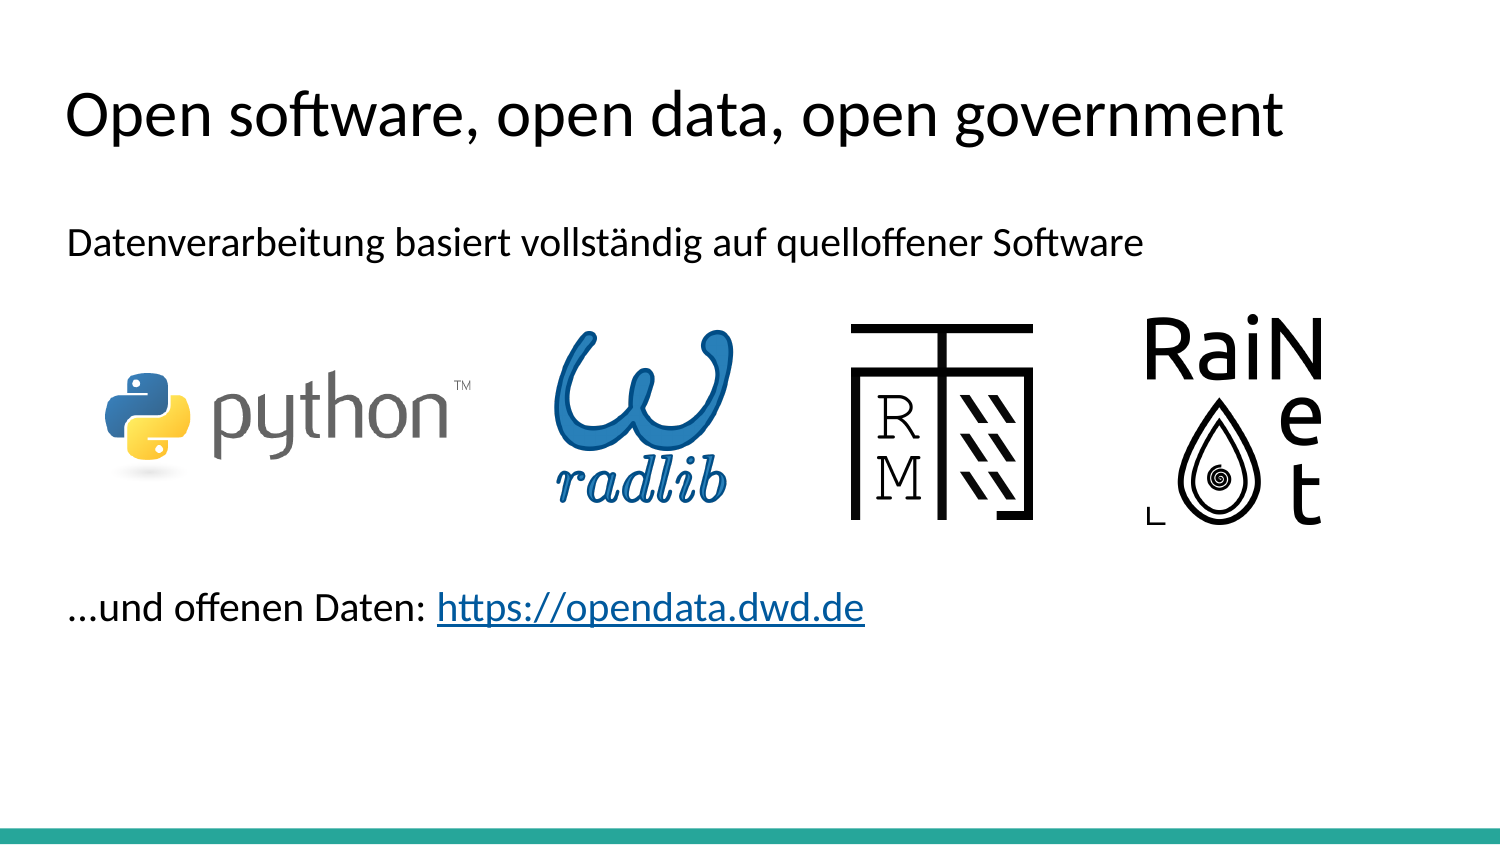

Open software, open data, open government
Datenverarbeitung basiert vollständig auf quelloffener Software
...und offenen Daten: https://opendata.dwd.de